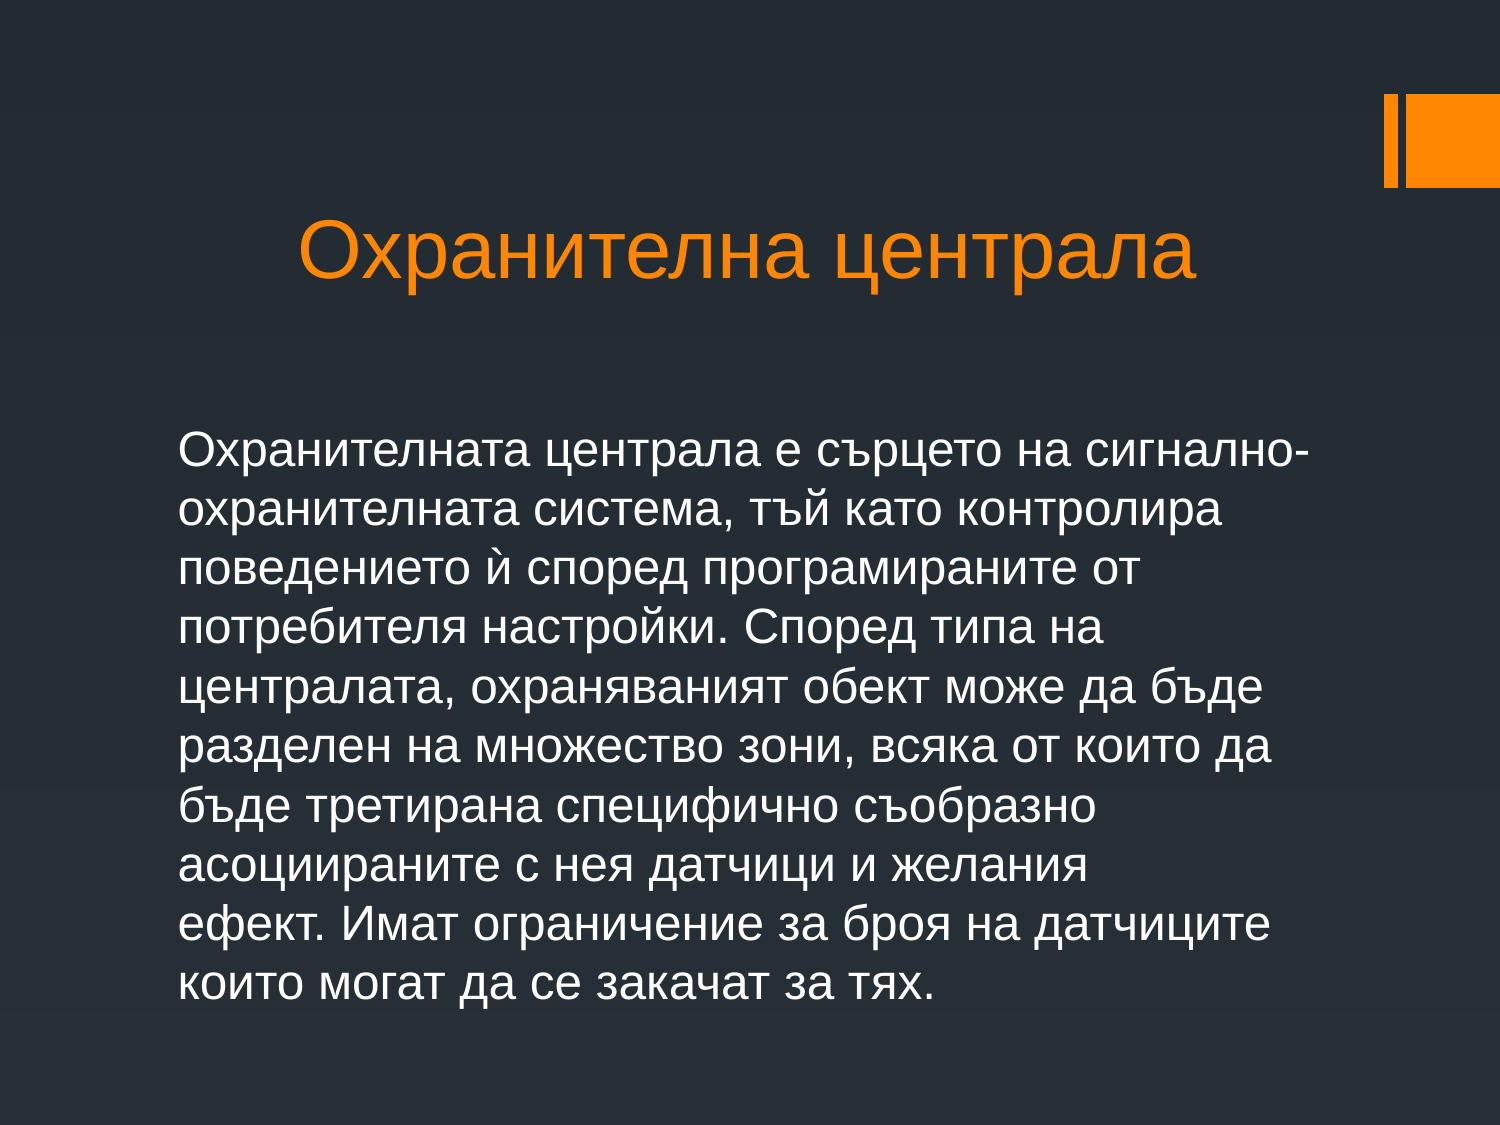

# Охранителна централа
Охранителната централа е сърцето на сигнално-охранителната система, тъй като контролира поведението ѝ според програмираните от потребителя настройки. Според типа на централата, охраняваният обект може да бъде разделен на множество зони, всяка от които да бъде третирана специфично съобразно асоциираните с нея датчици и желания ефект. Имат ограничение за броя на датчиците които могат да се закачат за тях.